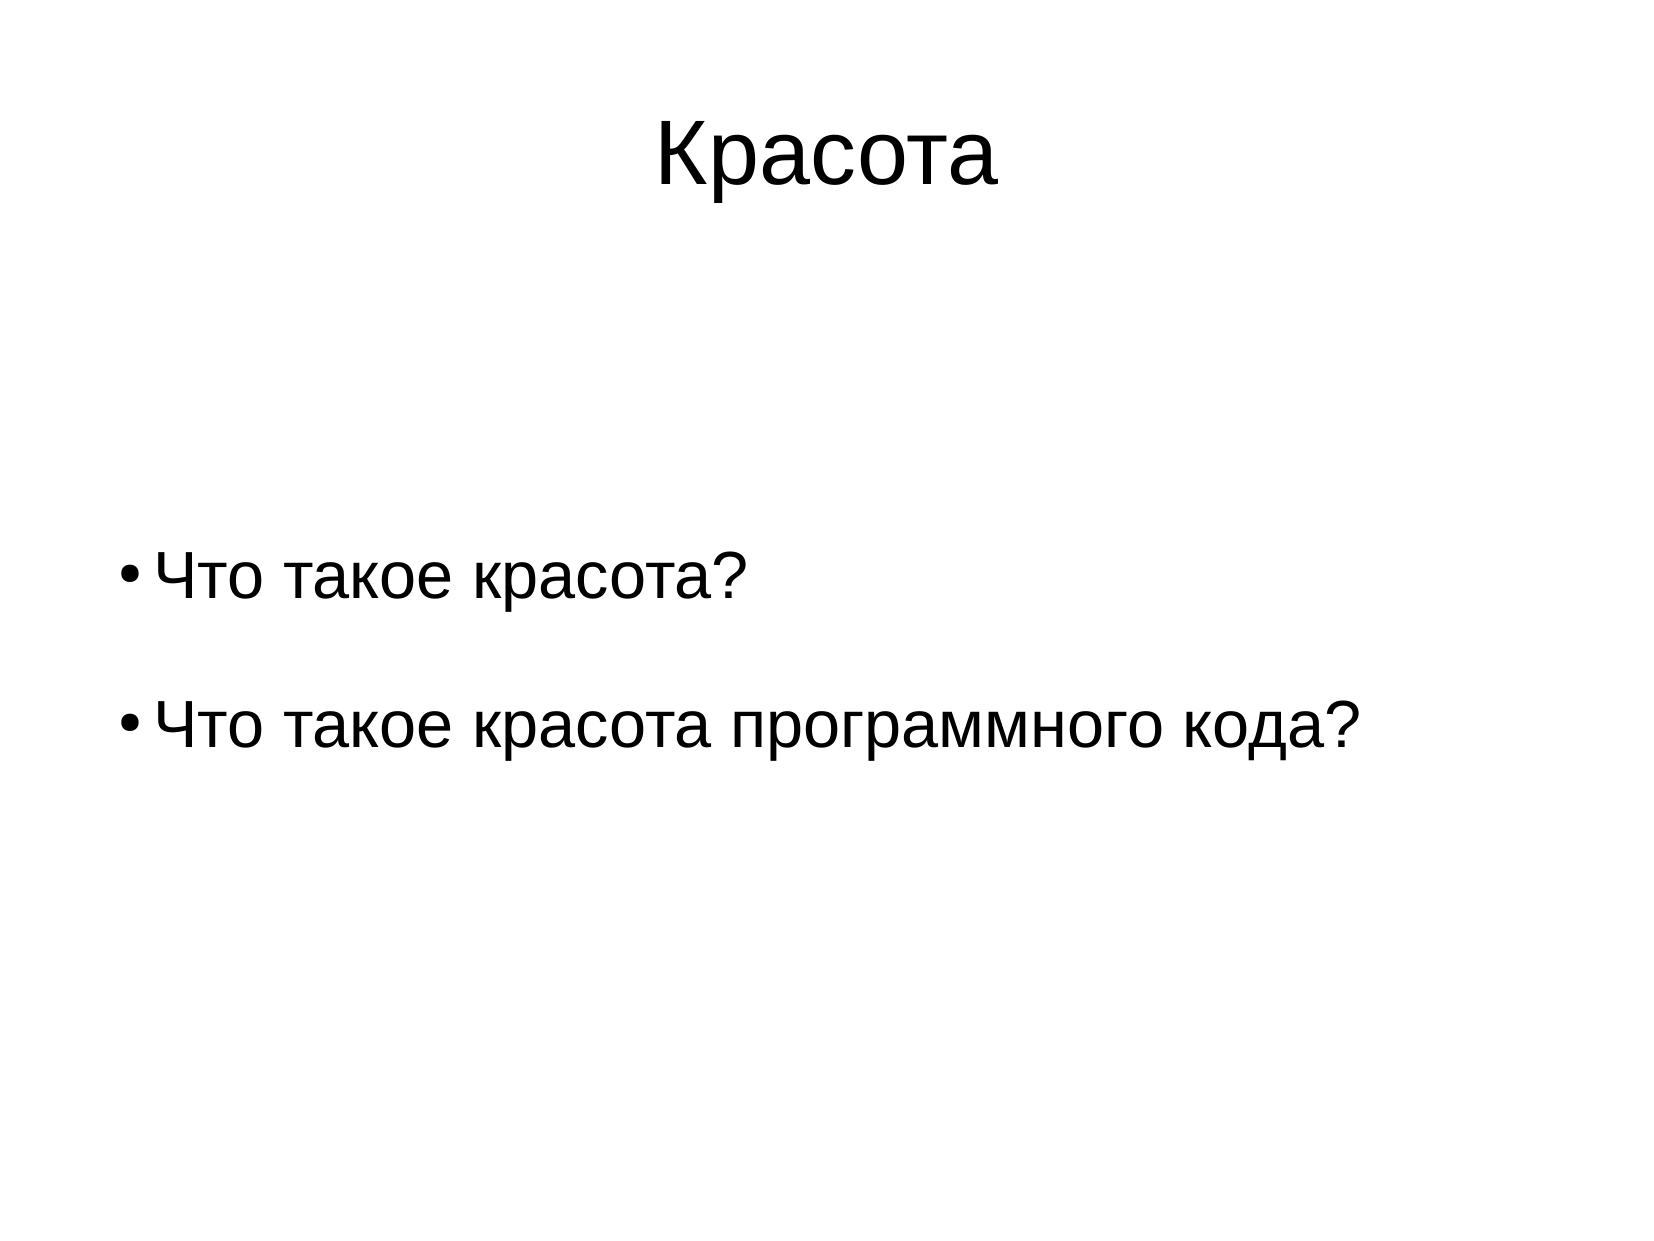

# Красота
Что такое красота?
Что такое красота программного кода?